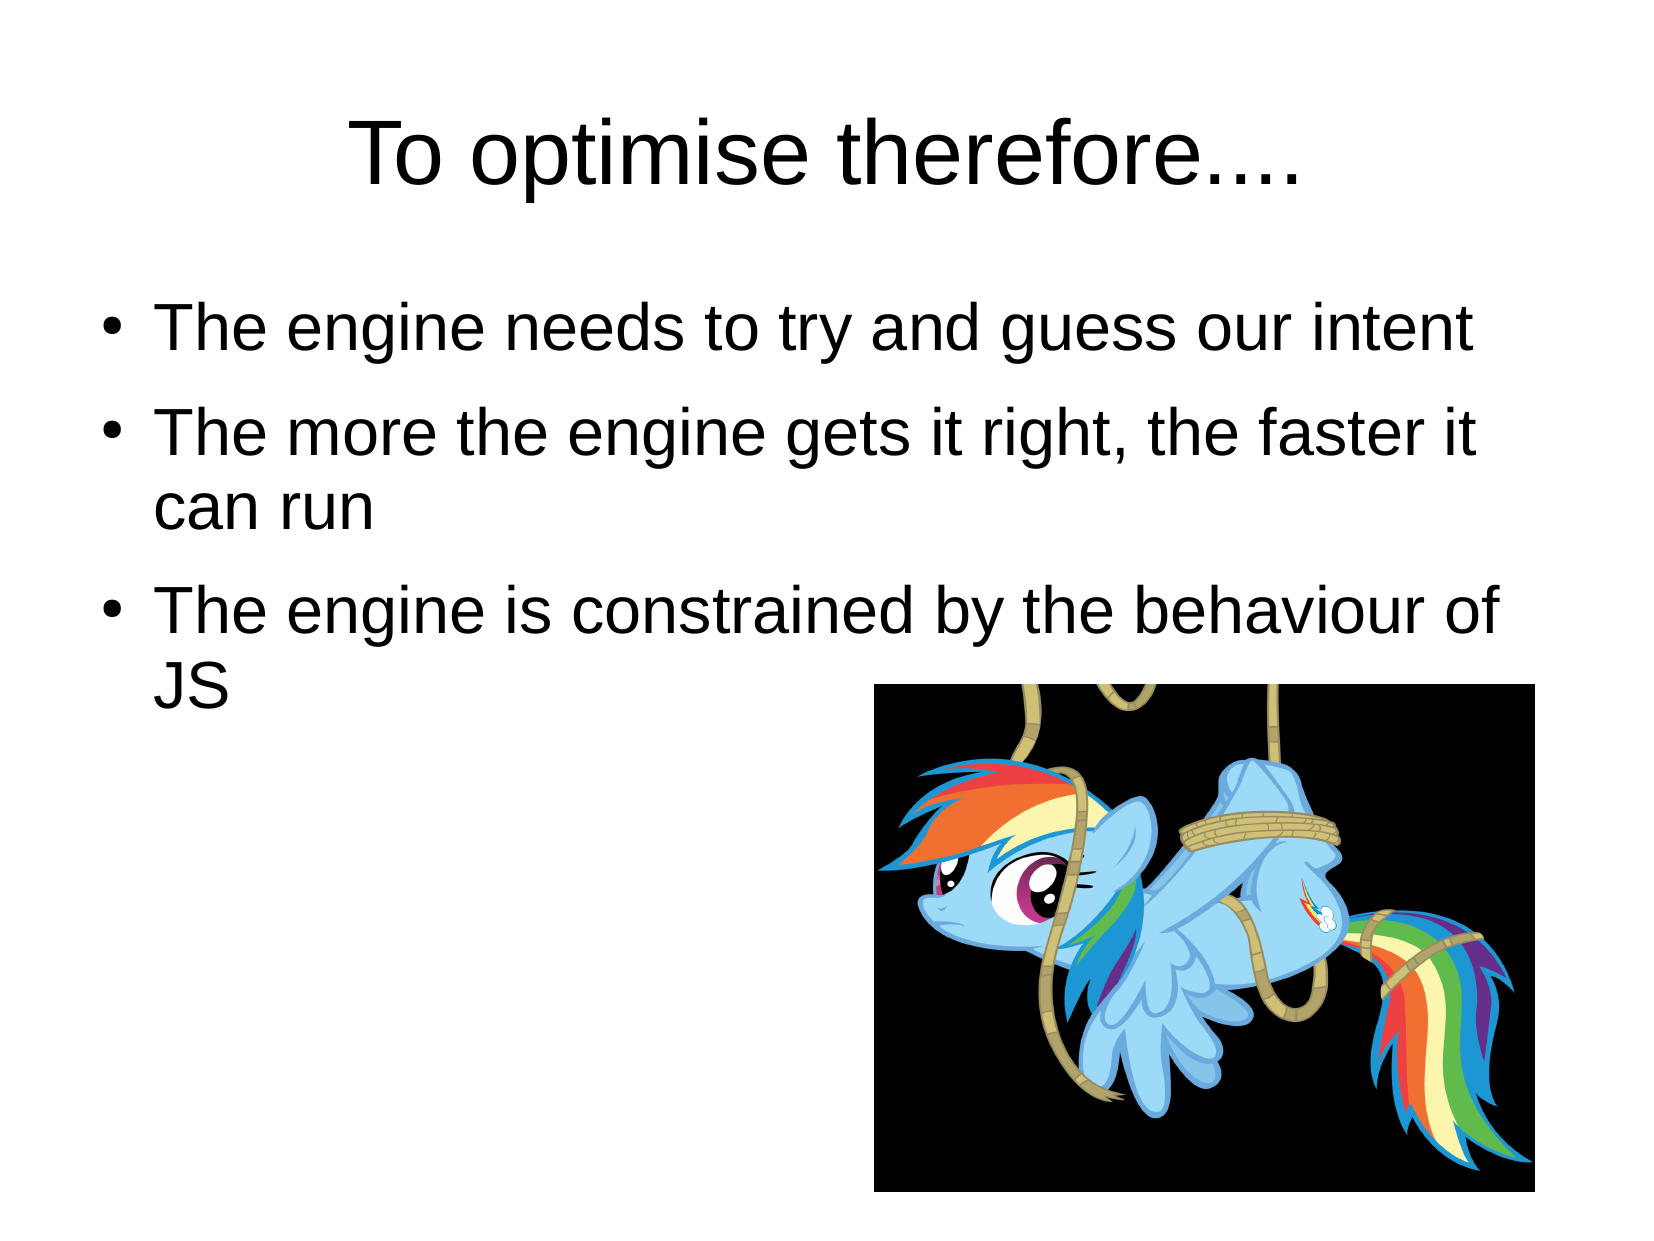

# To optimise therefore....
The engine needs to try and guess our intent
The more the engine gets it right, the faster it can run
The engine is constrained by the behaviour of JS